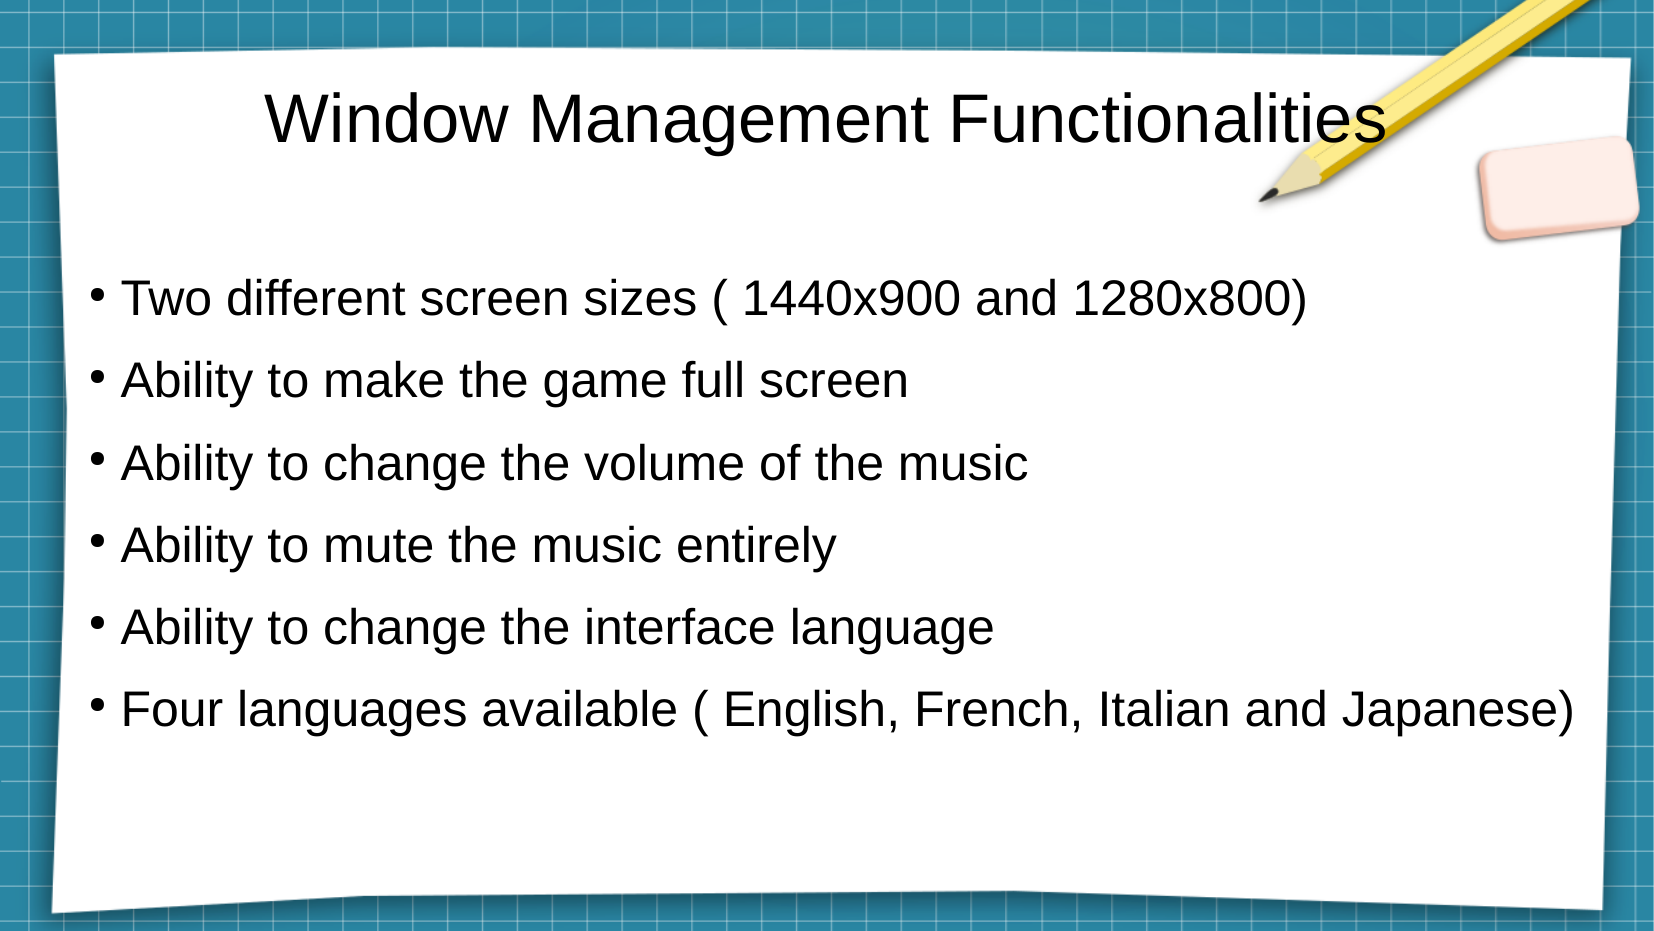

# Window Management Functionalities
 Two different screen sizes ( 1440x900 and 1280x800)
 Ability to make the game full screen
 Ability to change the volume of the music
 Ability to mute the music entirely
 Ability to change the interface language
 Four languages available ( English, French, Italian and Japanese)